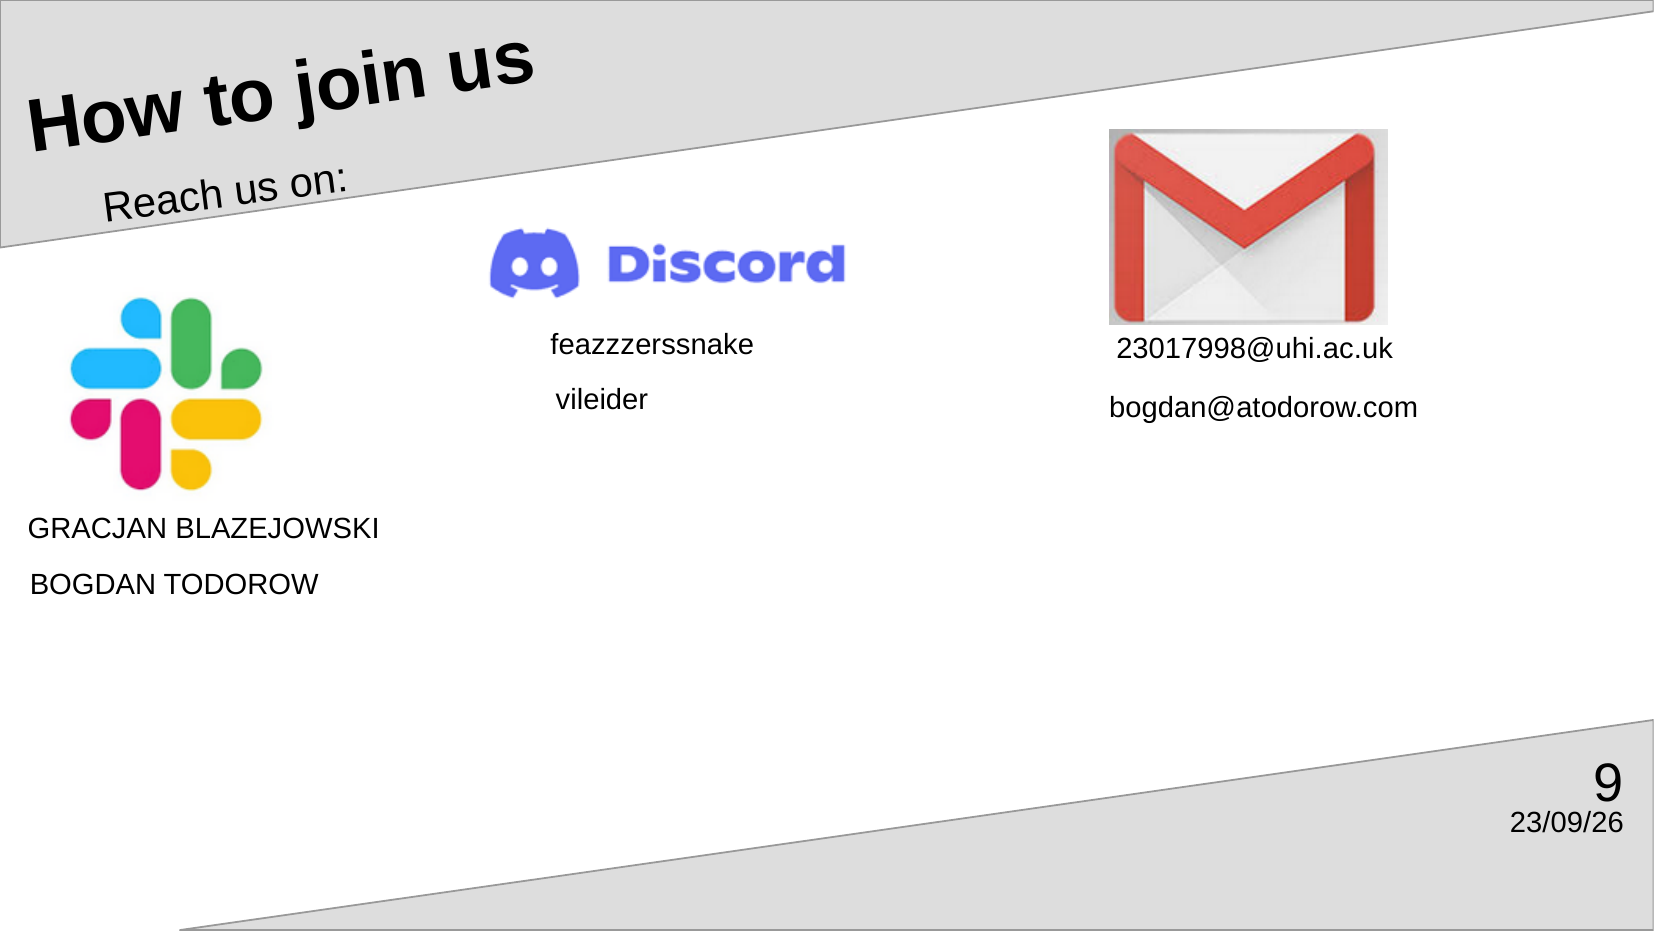

# How to join us
Reach us on:
feazzzerssnake
23017998@uhi.ac.uk
vileider
bogdan@atodorow.com
GRACJAN BLAZEJOWSKI
BOGDAN TODOROW
9